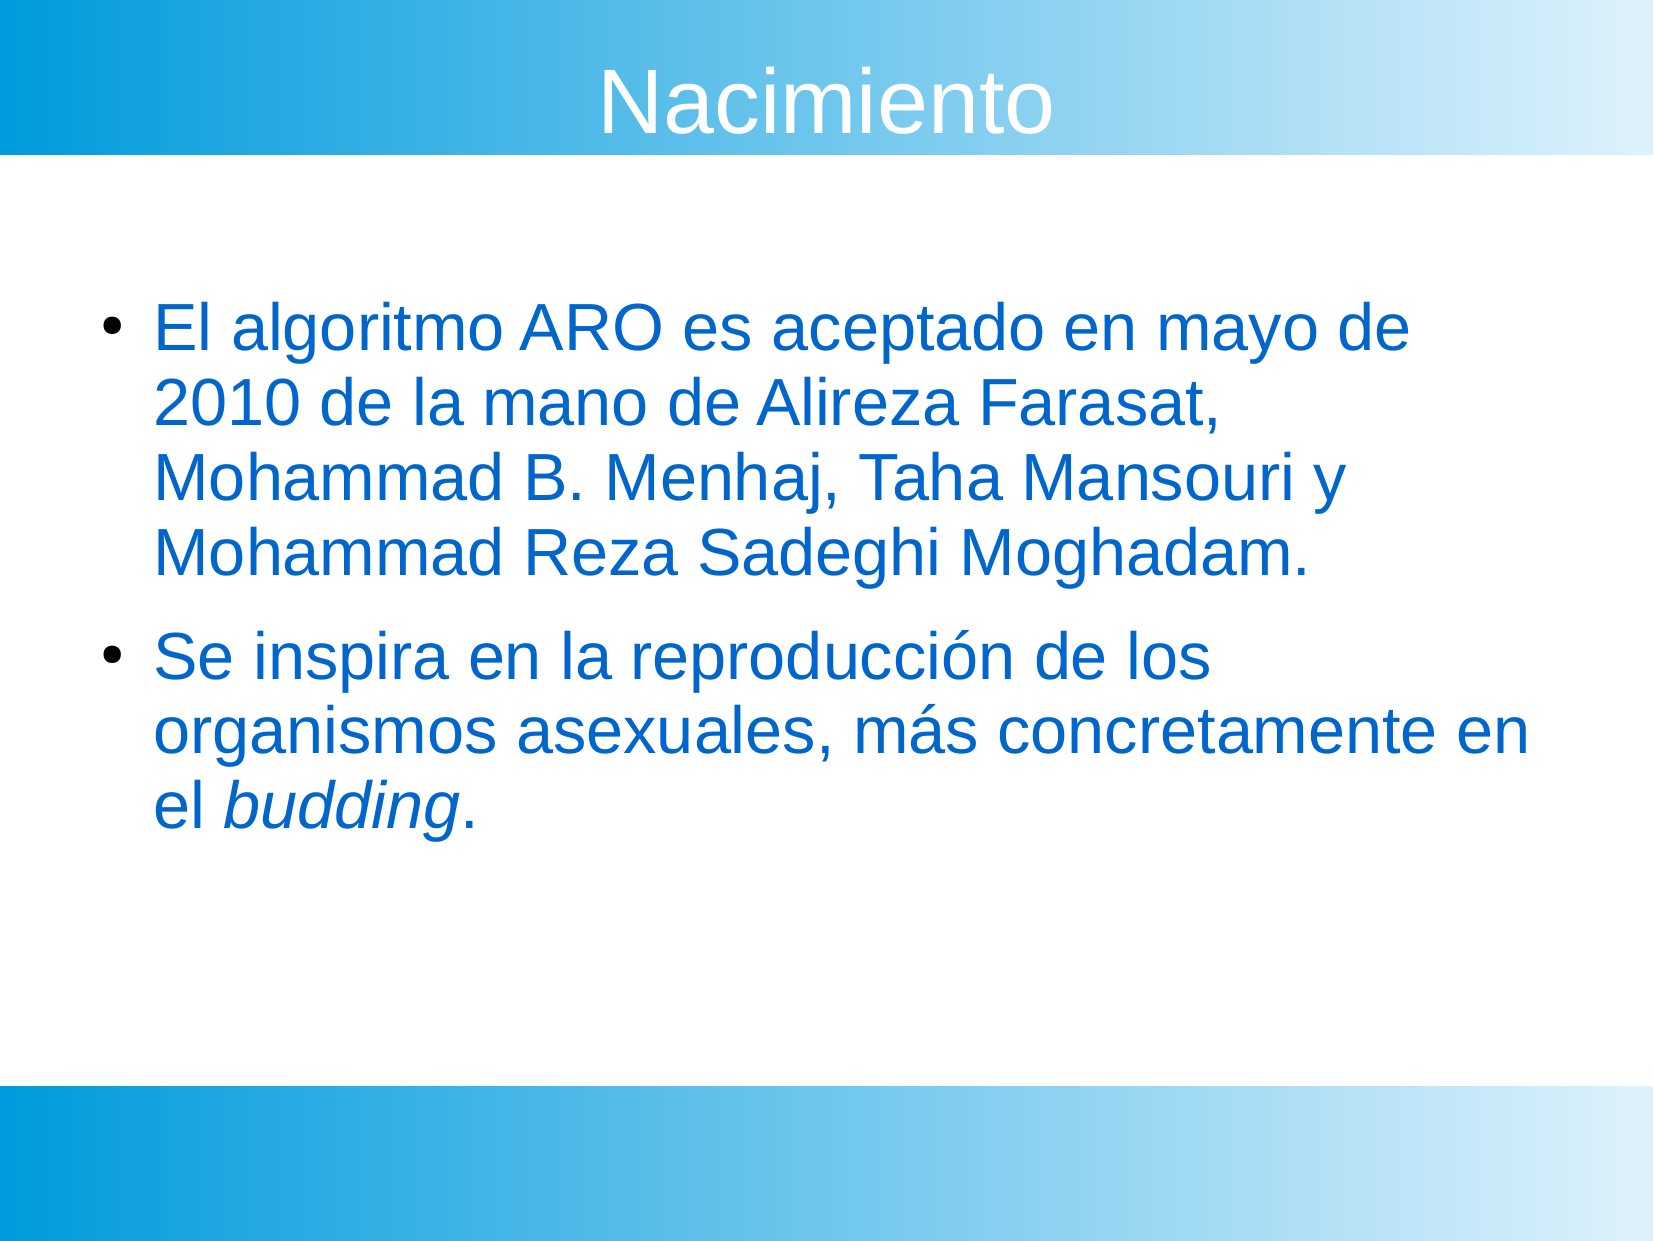

# Nacimiento
El algoritmo ARO es aceptado en mayo de 2010 de la mano de Alireza Farasat, Mohammad B. Menhaj, Taha Mansouri y Mohammad Reza Sadeghi Moghadam.
Se inspira en la reproducción de los organismos asexuales, más concretamente en el budding.